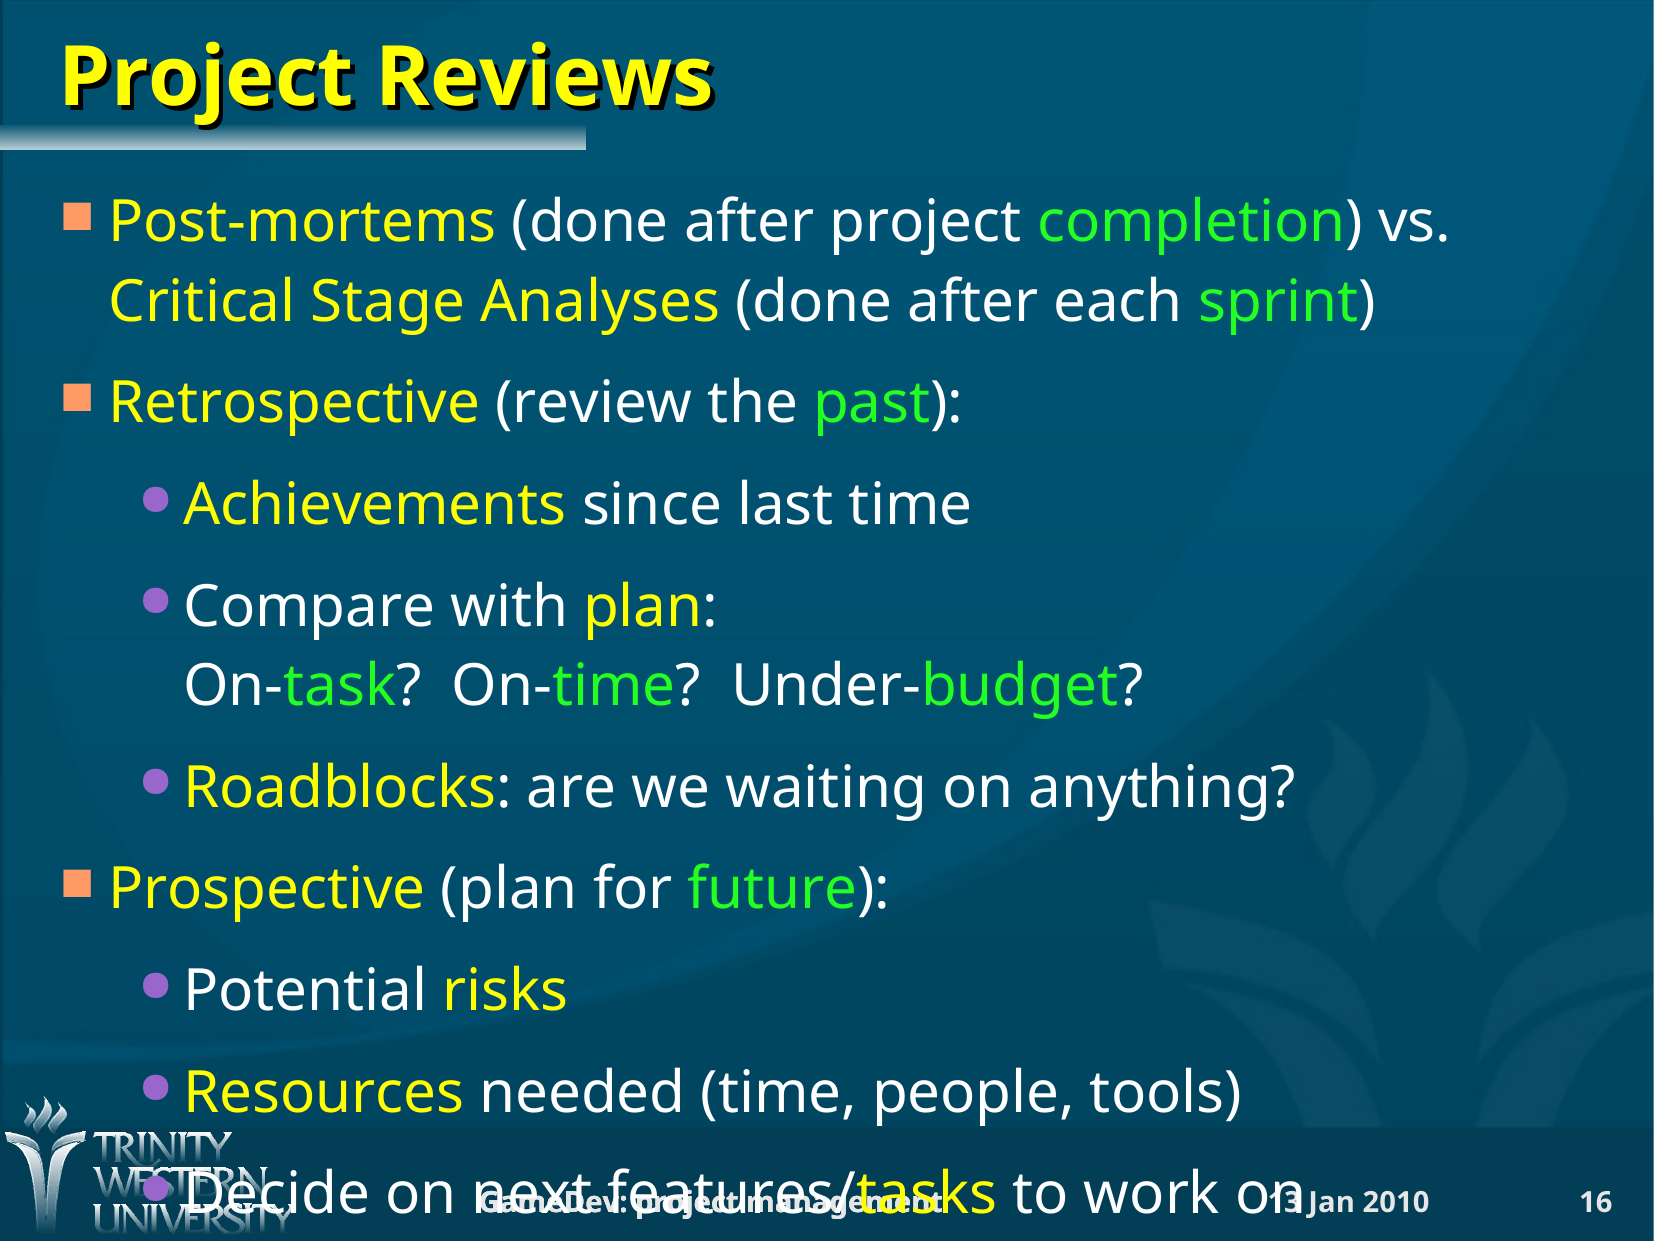

# Project Reviews
Post-mortems (done after project completion) vs. Critical Stage Analyses (done after each sprint)
Retrospective (review the past):
Achievements since last time
Compare with plan:
On-task? On-time? Under-budget?
Roadblocks: are we waiting on anything?
Prospective (plan for future):
Potential risks
Resources needed (time, people, tools)
Decide on next features/tasks to work on
GameDev: project management
13 Jan 2010
16